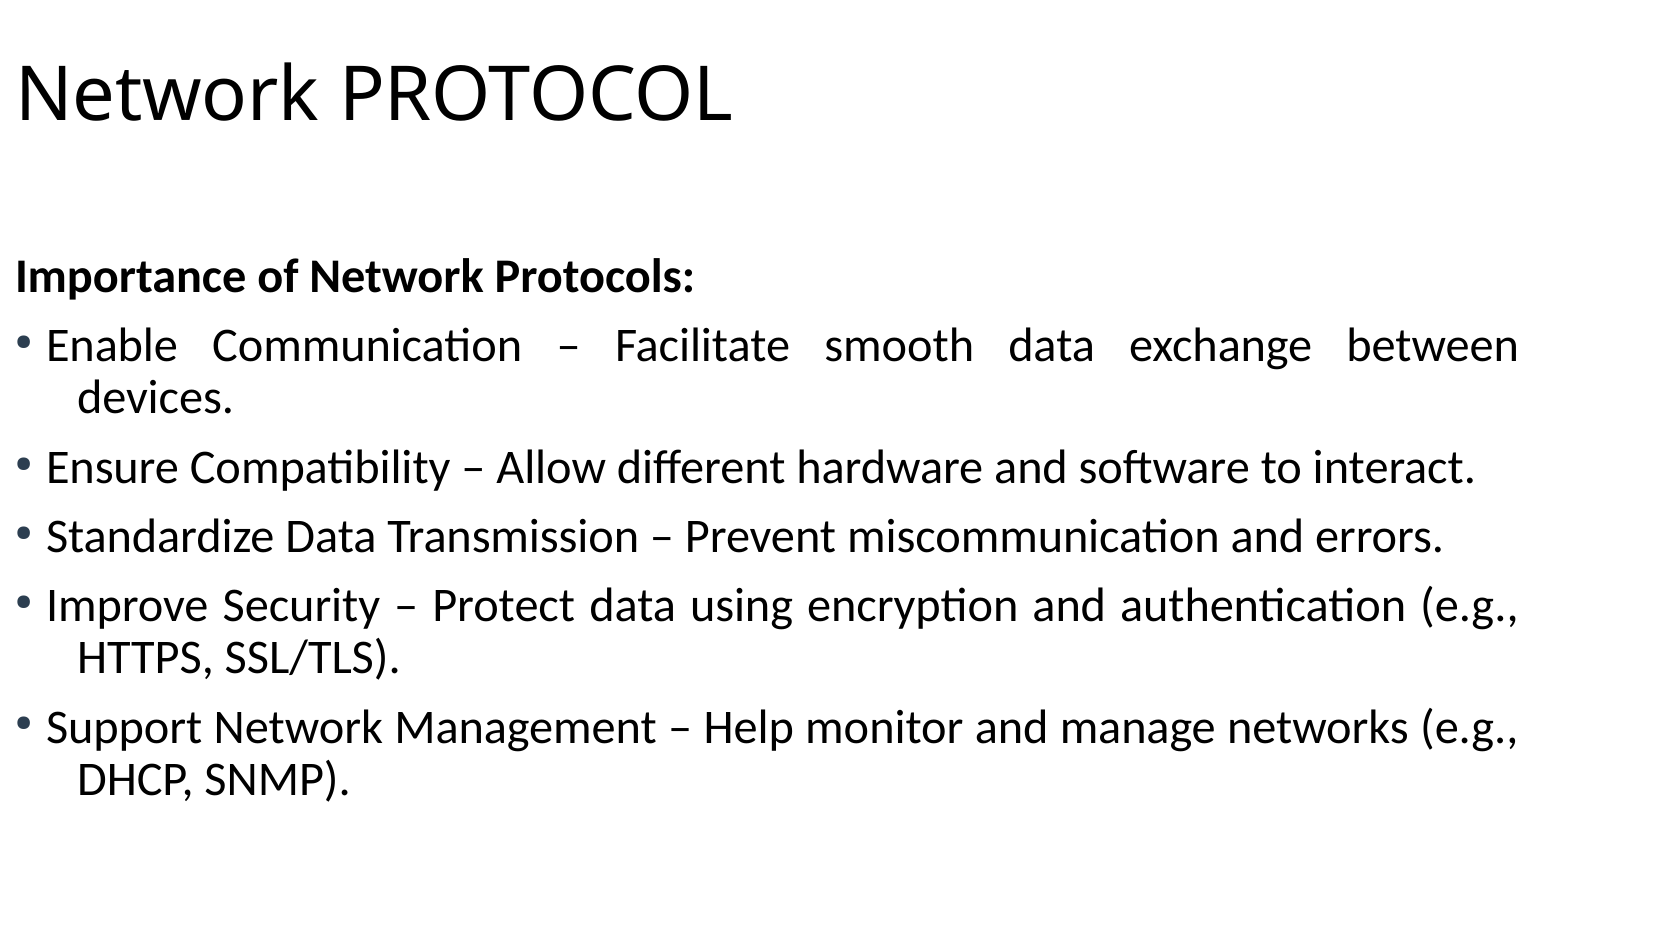

# Network PROTOCOL
Importance of Network Protocols:
Enable Communication – Facilitate smooth data exchange between devices.
Ensure Compatibility – Allow different hardware and software to interact.
Standardize Data Transmission – Prevent miscommunication and errors.
Improve Security – Protect data using encryption and authentication (e.g., HTTPS, SSL/TLS).
Support Network Management – Help monitor and manage networks (e.g., DHCP, SNMP).